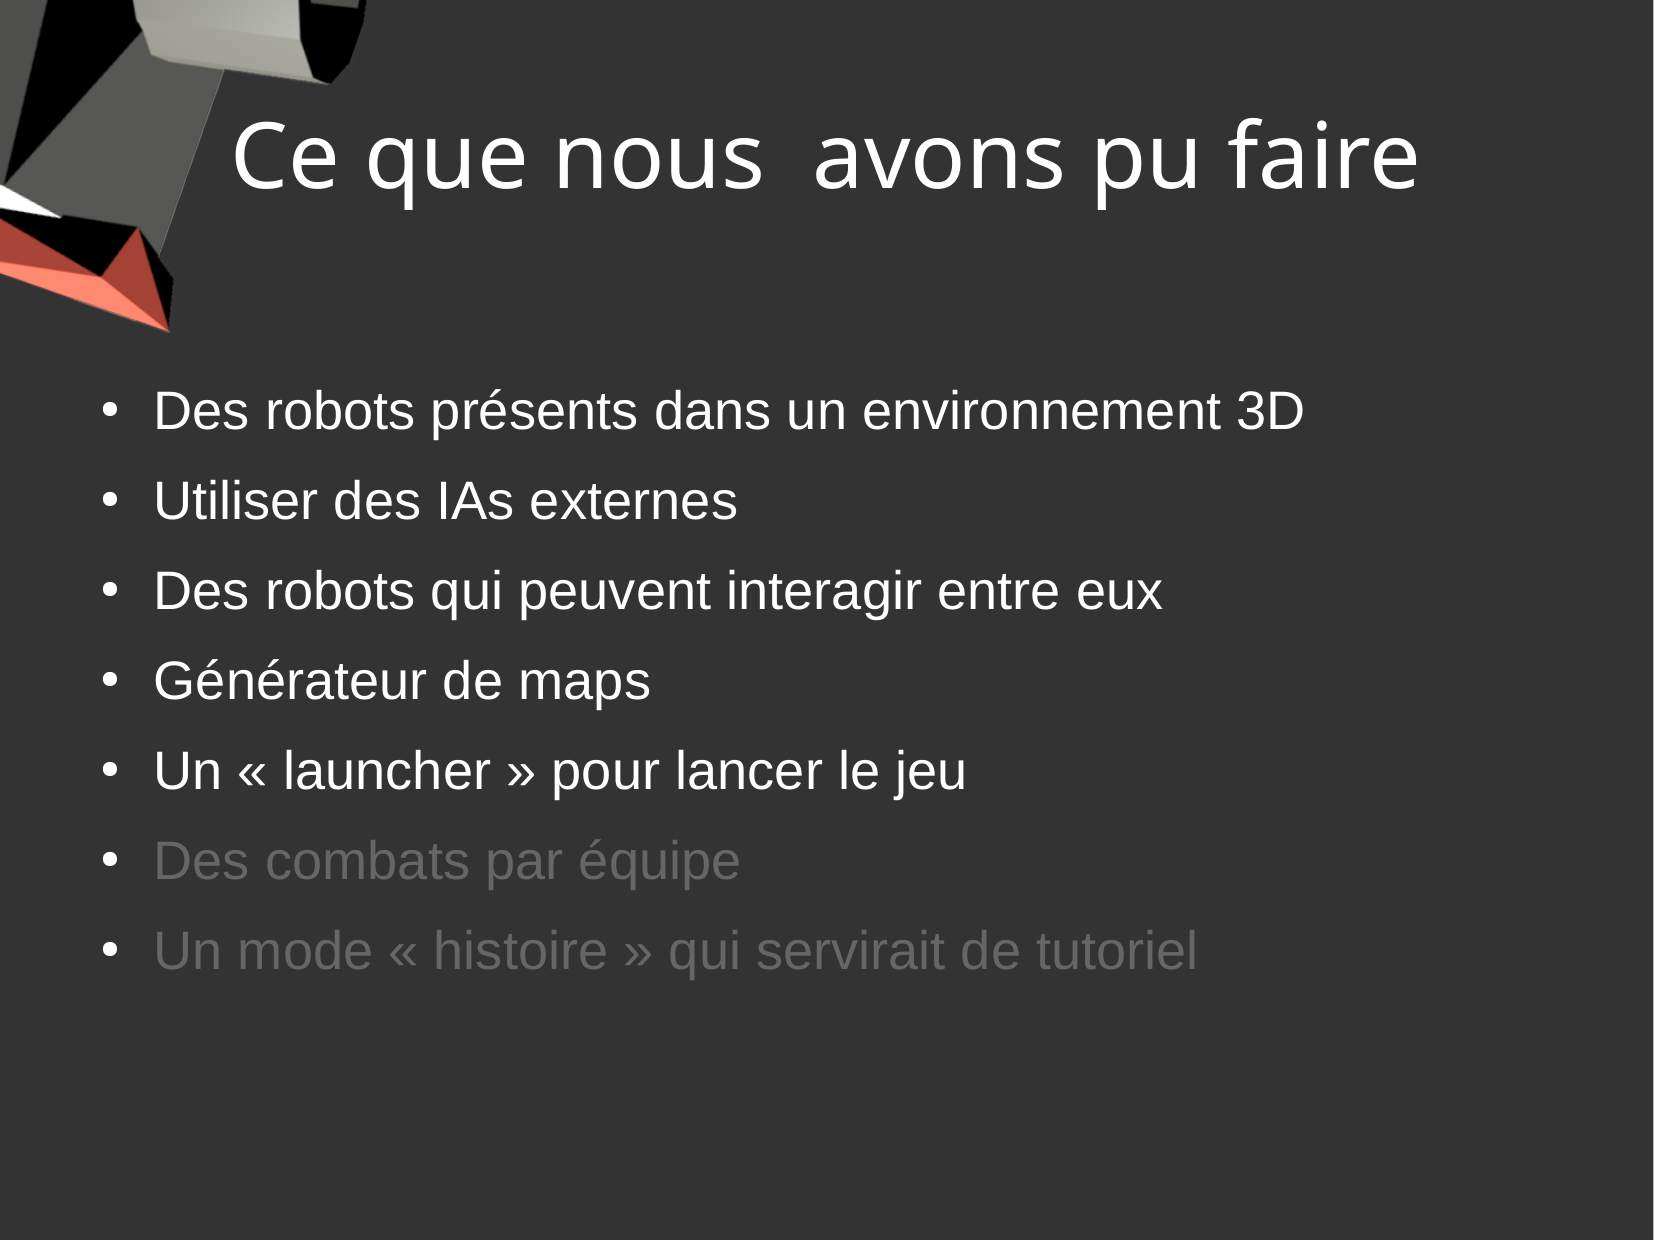

# Ce que nous avons pu faire
Des robots présents dans un environnement 3D
Utiliser des IAs externes
Des robots qui peuvent interagir entre eux
Générateur de maps
Un « launcher » pour lancer le jeu
Des combats par équipe
Un mode « histoire » qui servirait de tutoriel